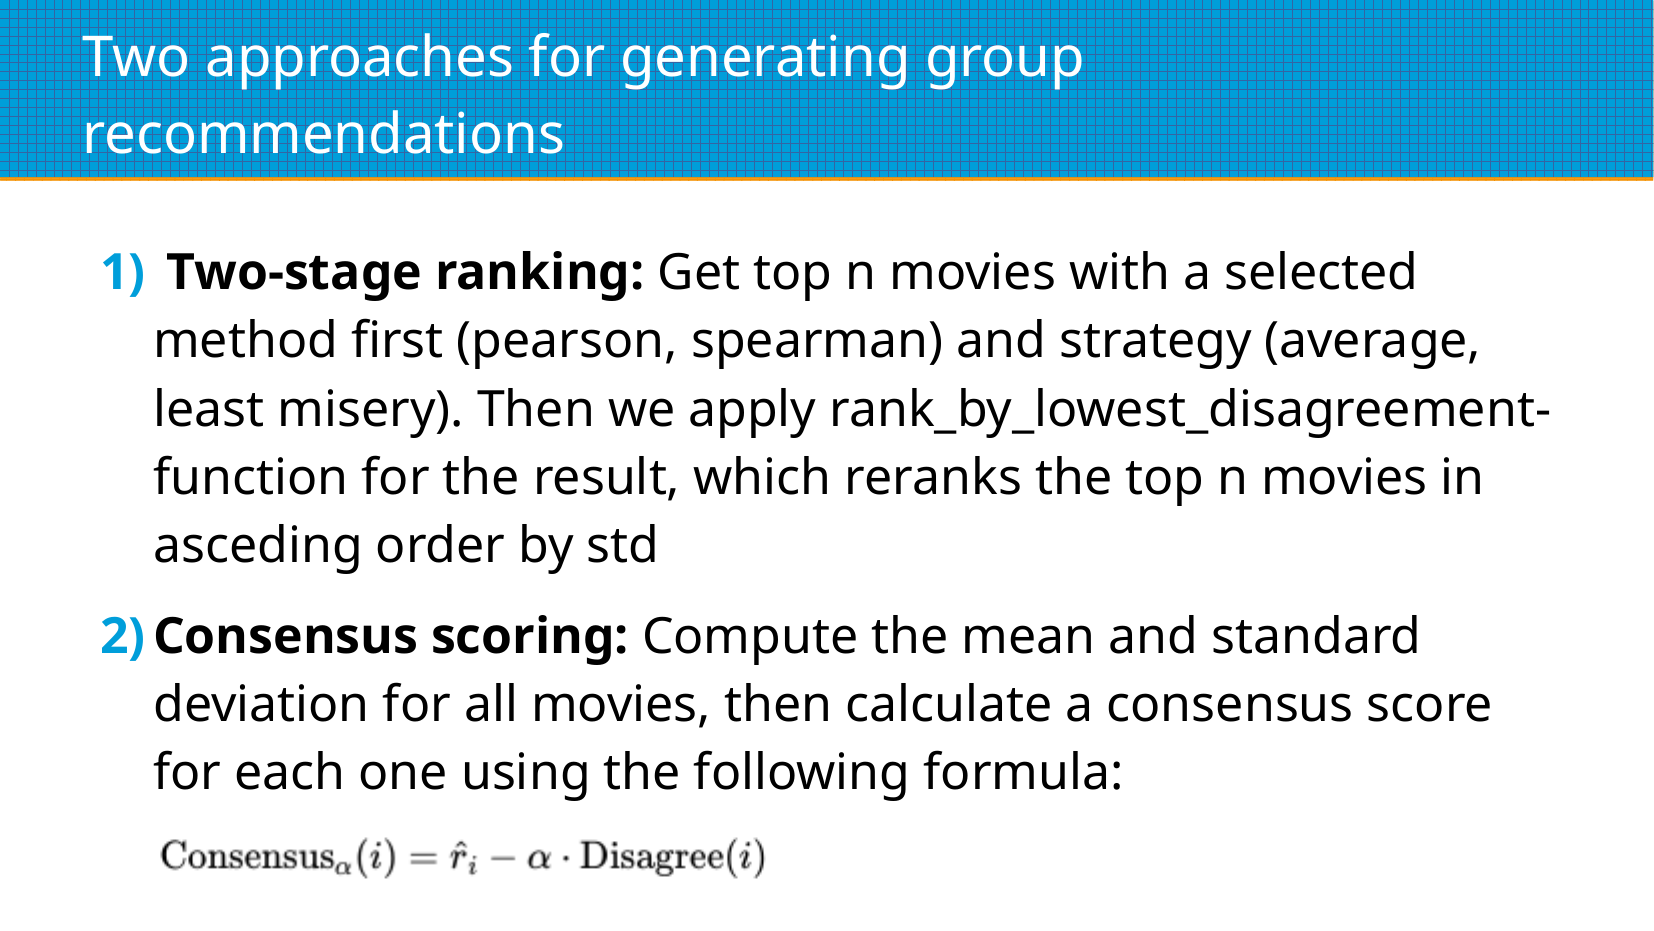

# Two approaches for generating group recommendations
 Two-stage ranking: Get top n movies with a selected method first (pearson, spearman) and strategy (average, least misery). Then we apply rank_by_lowest_disagreement-function for the result, which reranks the top n movies in asceding order by std
Consensus scoring: Compute the mean and standard deviation for all movies, then calculate a consensus score for each one using the following formula: